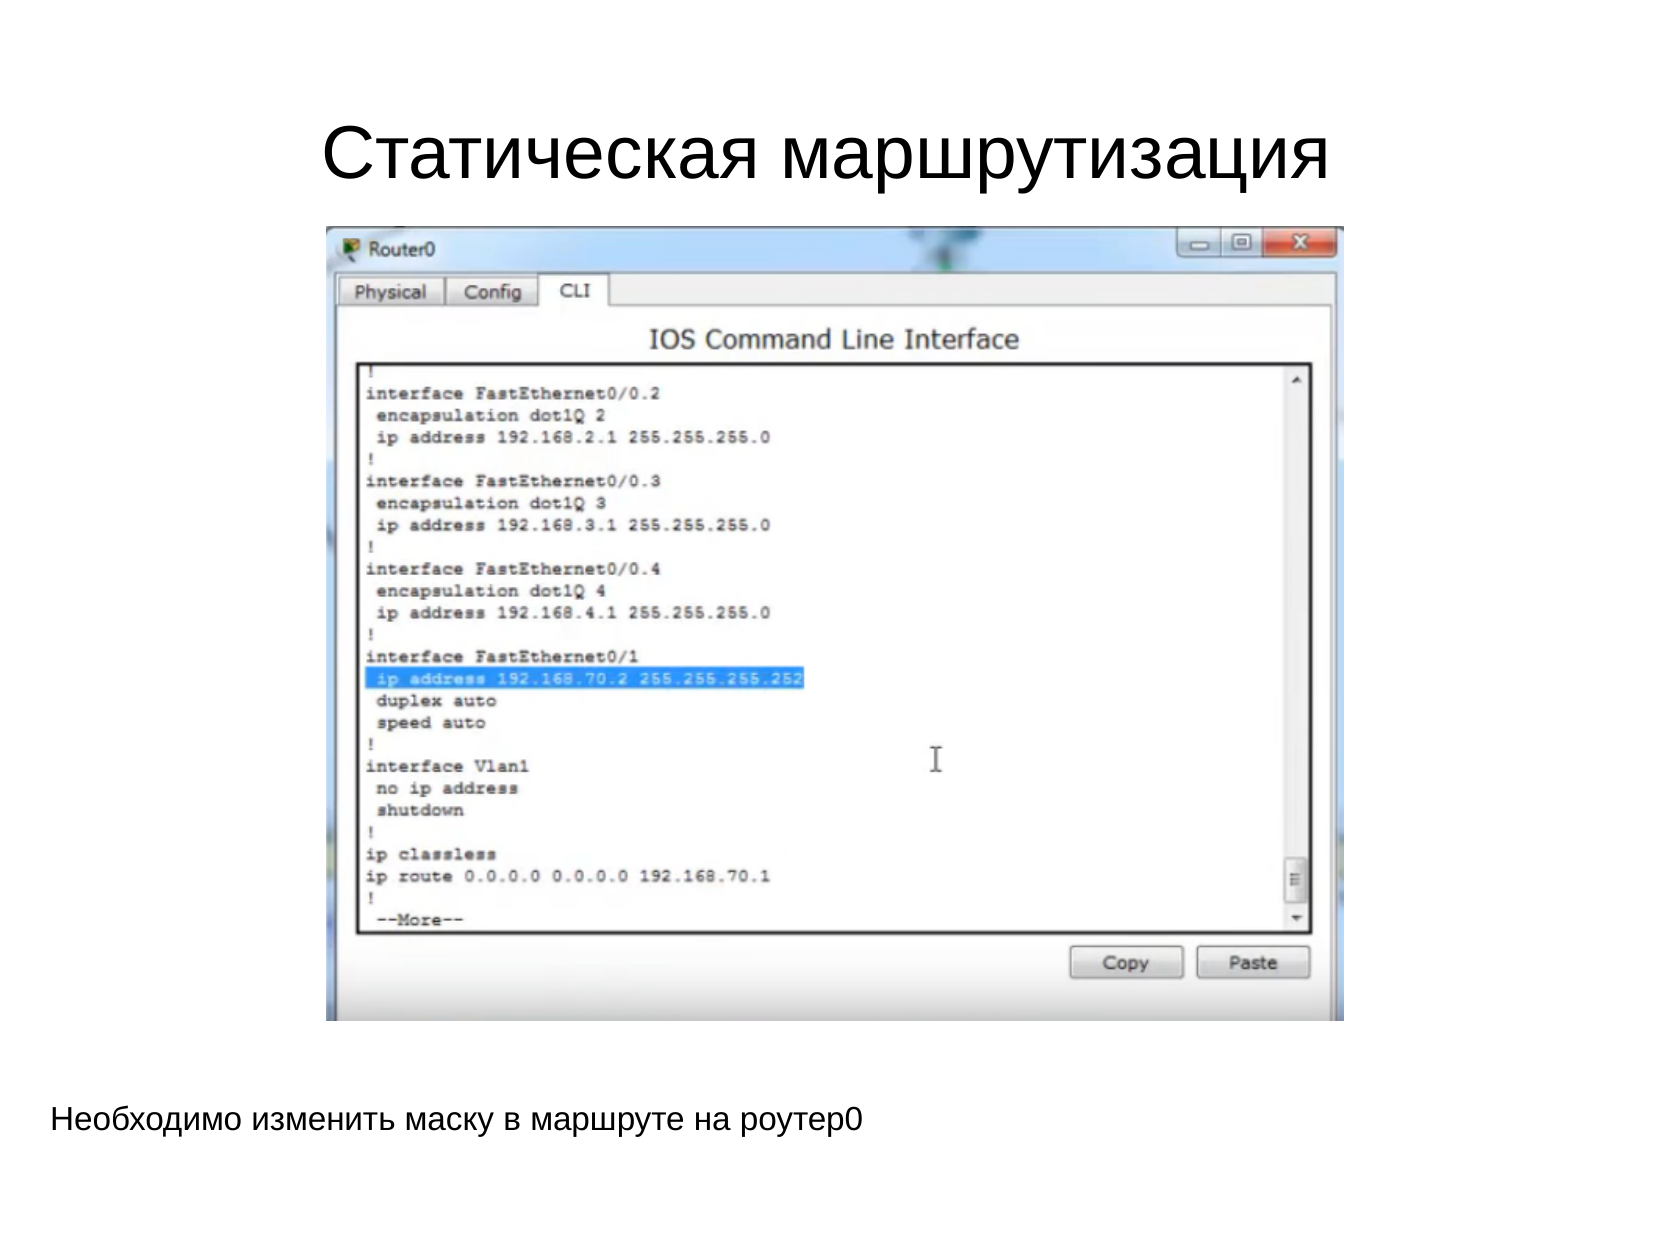

# Статическая маршрутизация
Необходимо изменить маску в маршруте на роутер0